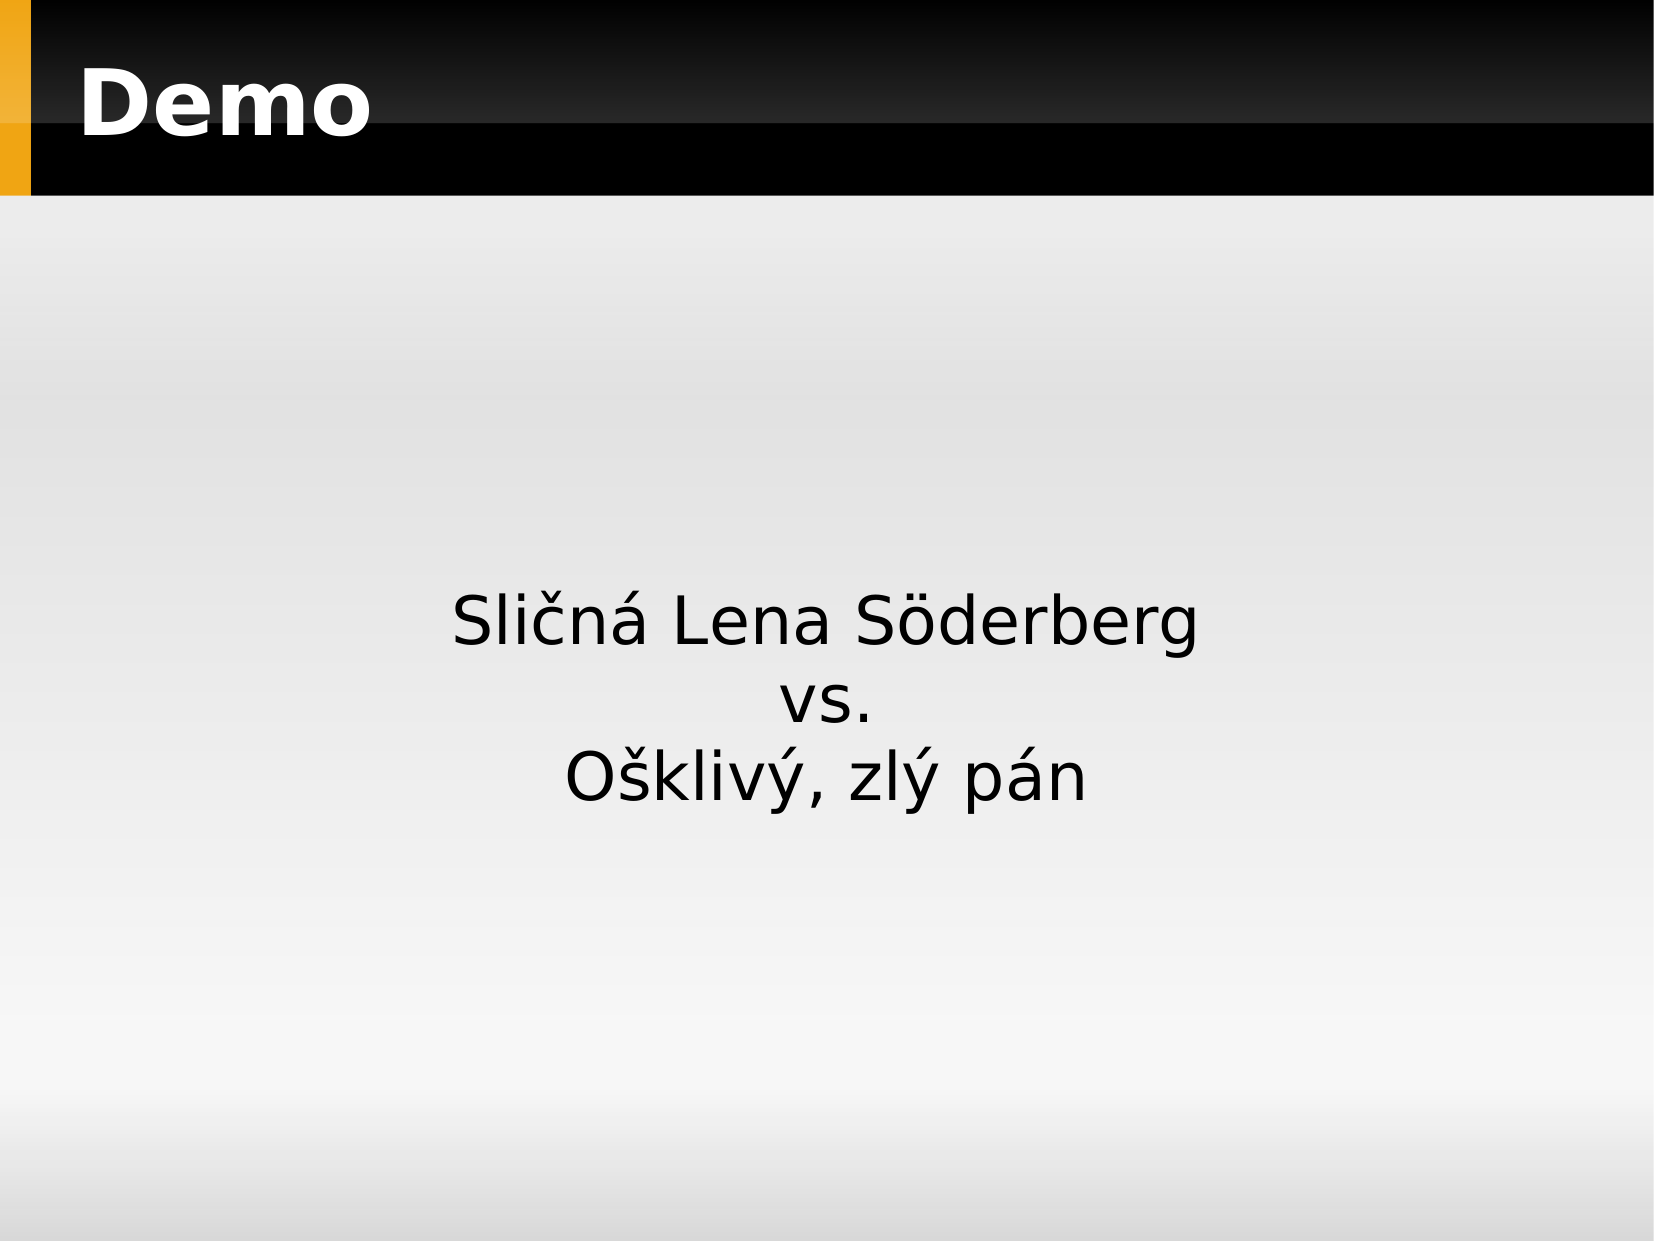

# Demo
Sličná Lena Söderberg
vs.
Ošklivý, zlý pán